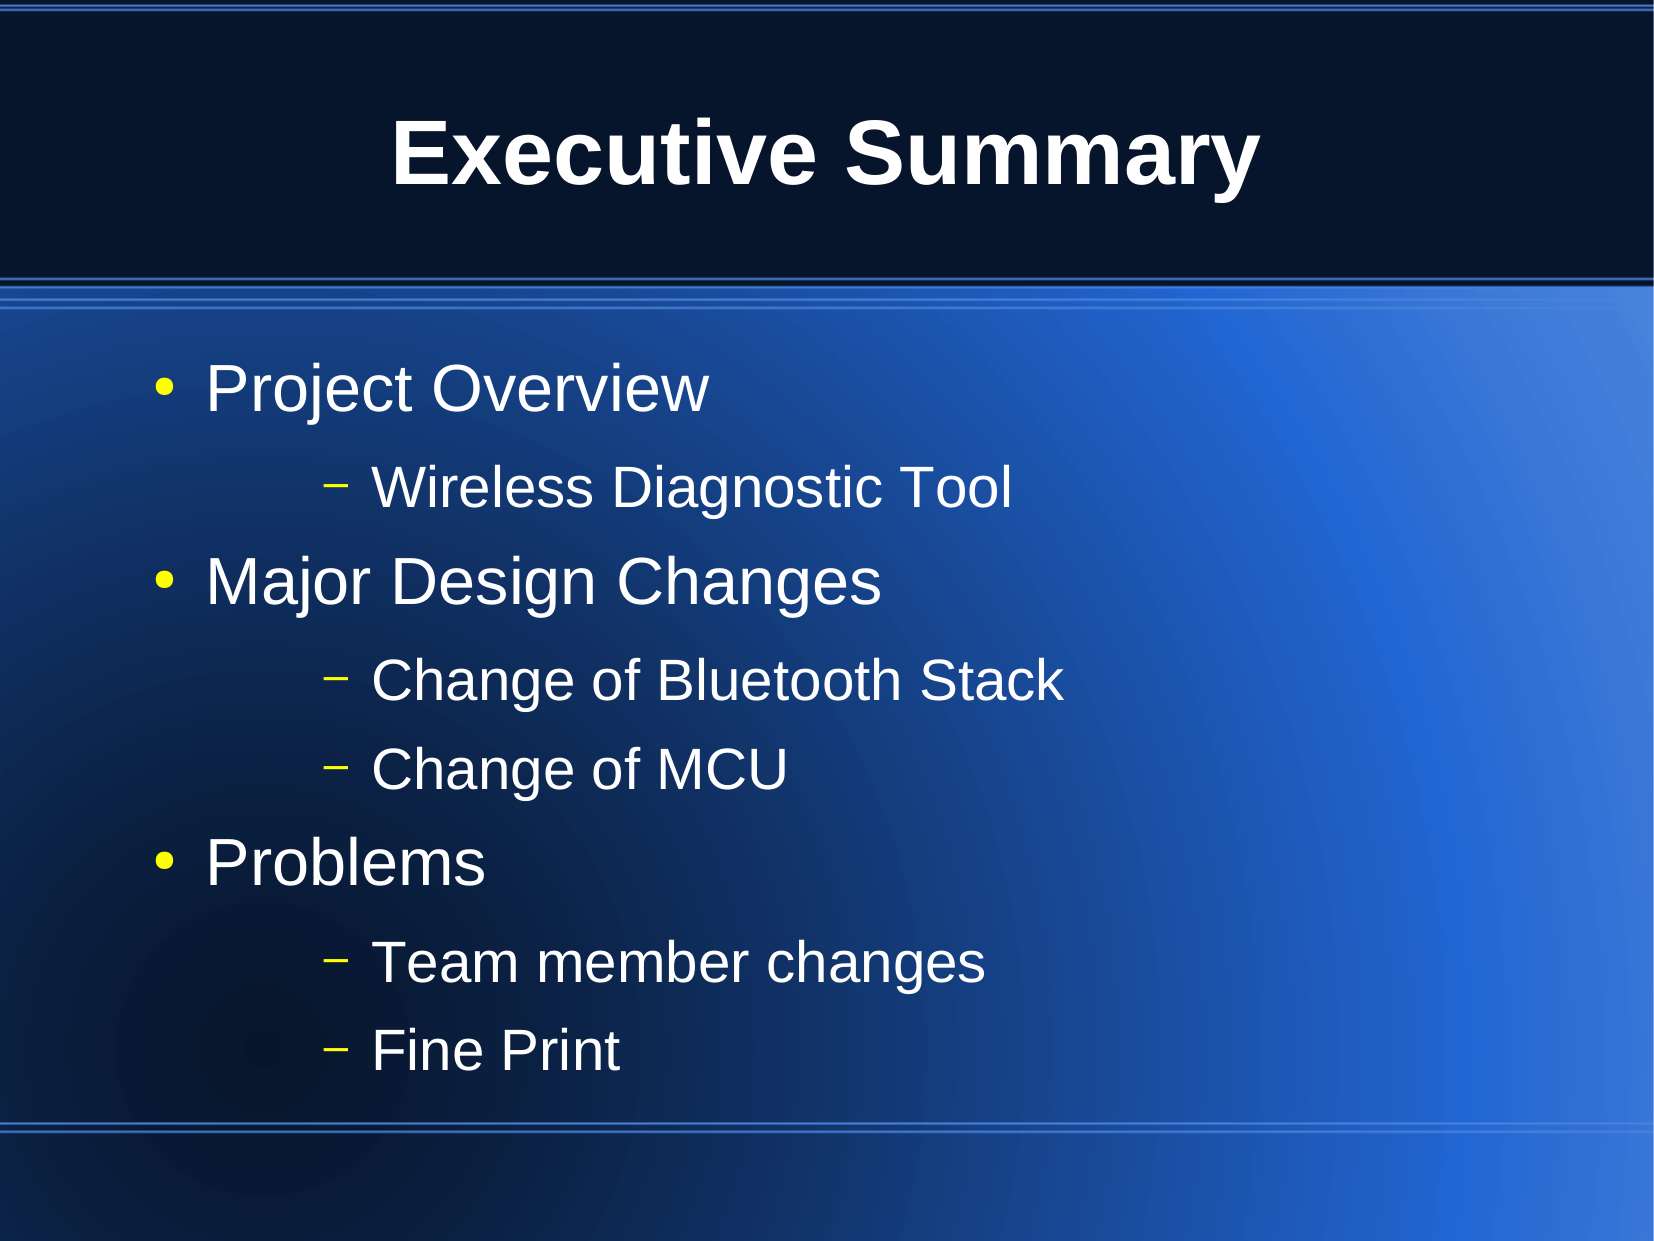

# Executive Summary
Project Overview
Wireless Diagnostic Tool
Major Design Changes
Change of Bluetooth Stack
Change of MCU
Problems
Team member changes
Fine Print